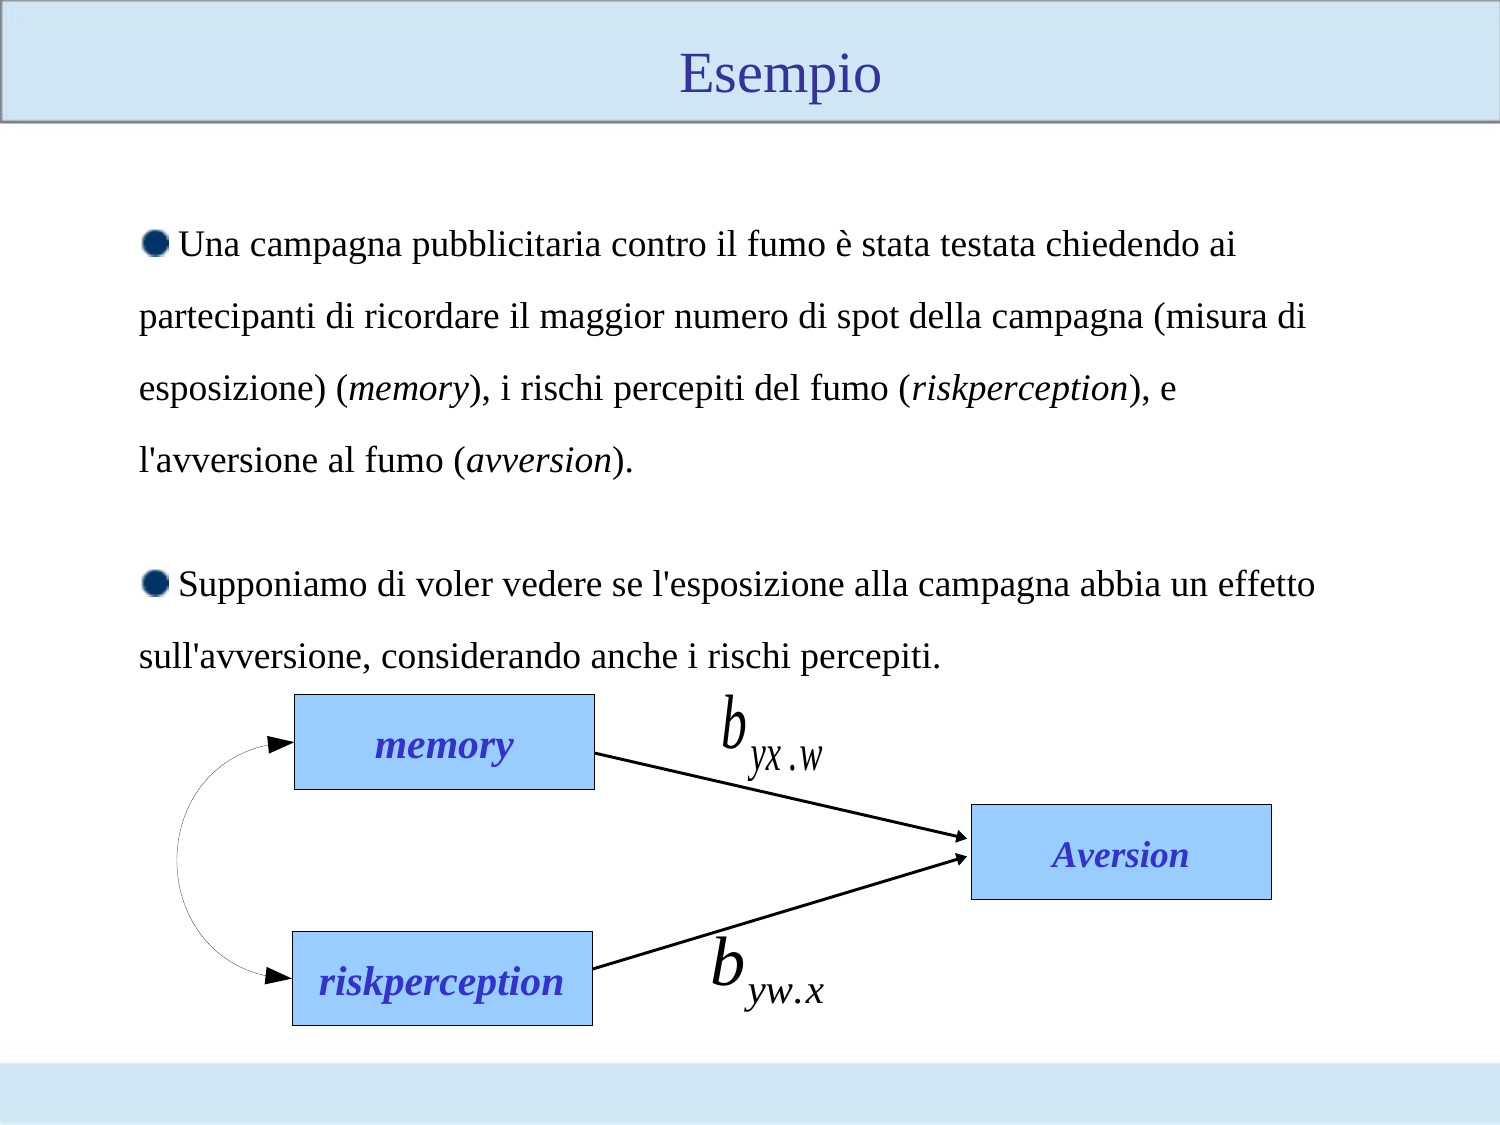

# Esempio
 Una campagna pubblicitaria contro il fumo è stata testata chiedendo ai partecipanti di ricordare il maggior numero di spot della campagna (misura di esposizione) (memory), i rischi percepiti del fumo (riskperception), e l'avversione al fumo (avversion).
 Supponiamo di voler vedere se l'esposizione alla campagna abbia un effetto sull'avversione, considerando anche i rischi percepiti.
memory
Aversion
riskperception